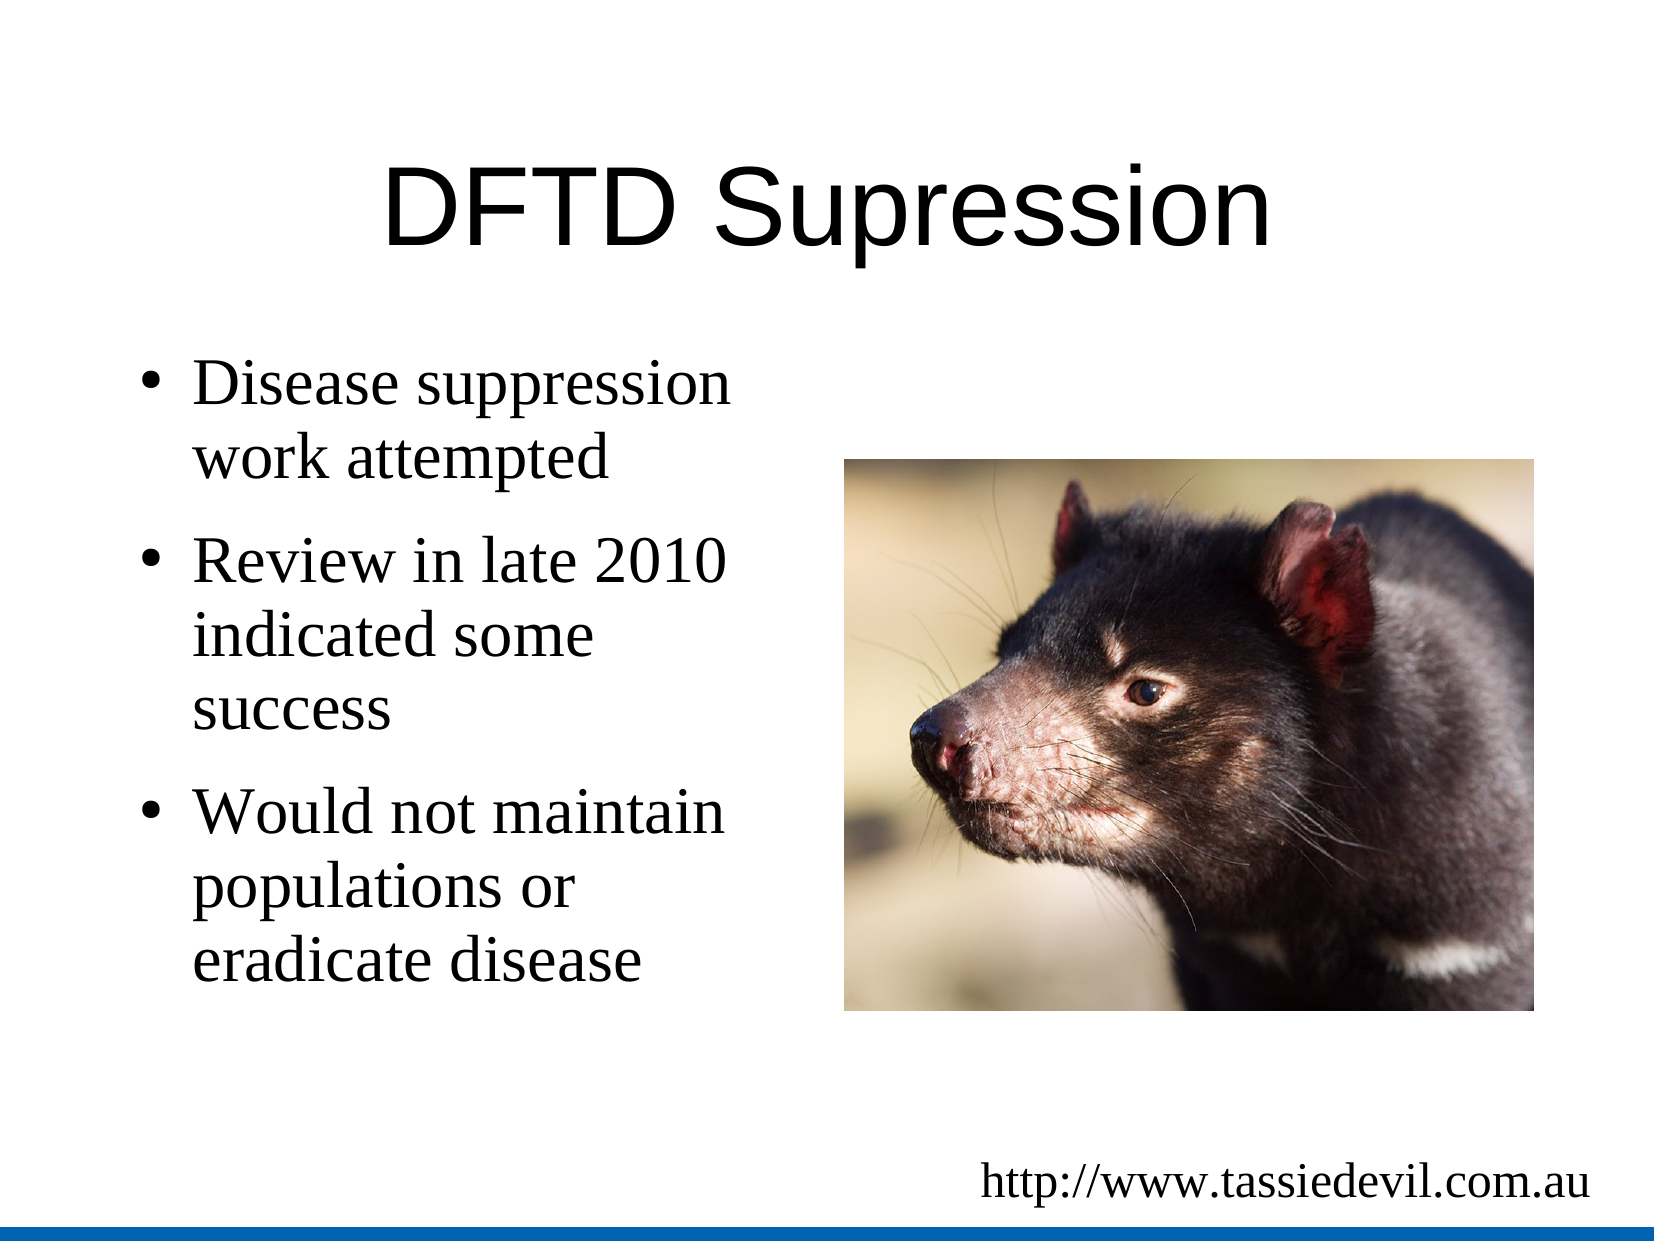

# DFTD Supression
Disease suppression work attempted
Review in late 2010 indicated some success
Would not maintain populations or eradicate disease
http://www.tassiedevil.com.au